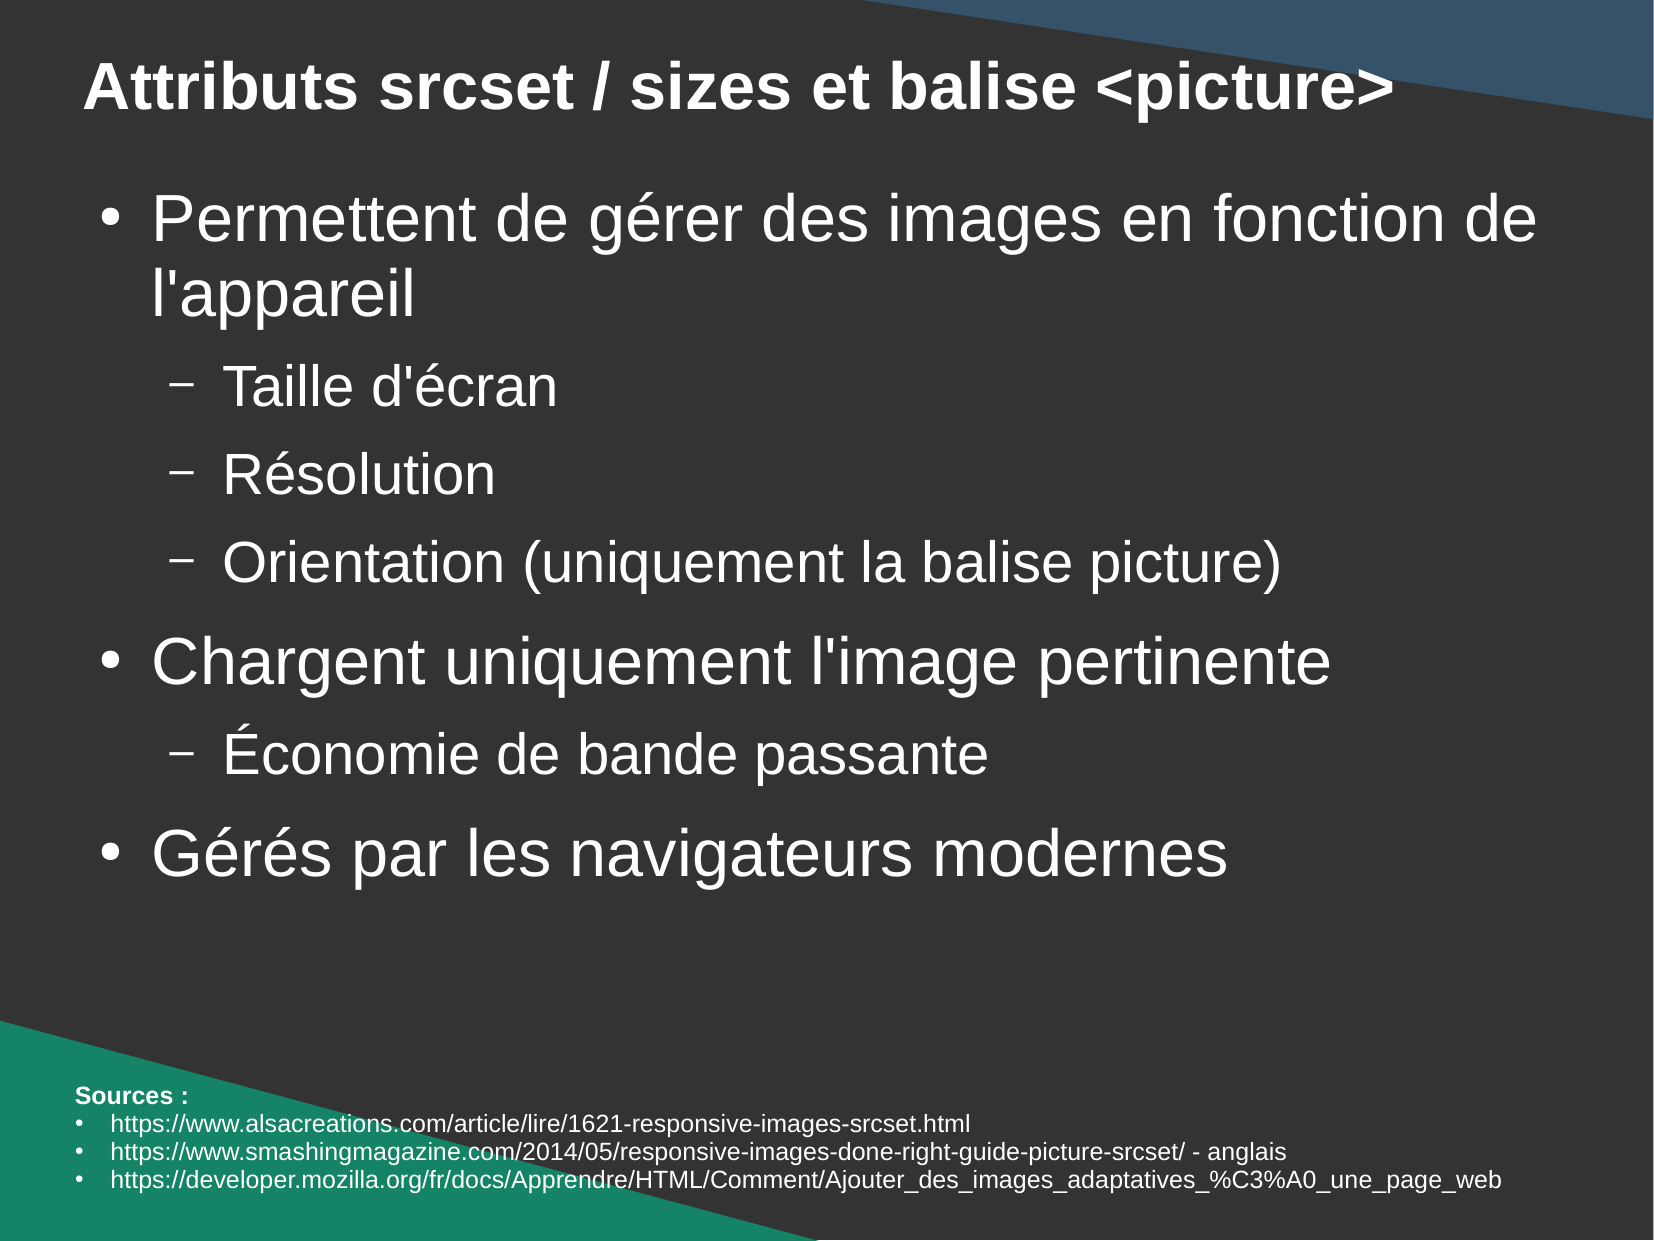

# Attributs srcset / sizes et balise <picture>
Permettent de gérer des images en fonction de l'appareil
Taille d'écran
Résolution
Orientation (uniquement la balise picture)
Chargent uniquement l'image pertinente
Économie de bande passante
Gérés par les navigateurs modernes
Sources :
https://www.alsacreations.com/article/lire/1621-responsive-images-srcset.html
https://www.smashingmagazine.com/2014/05/responsive-images-done-right-guide-picture-srcset/ - anglais
https://developer.mozilla.org/fr/docs/Apprendre/HTML/Comment/Ajouter_des_images_adaptatives_%C3%A0_une_page_web